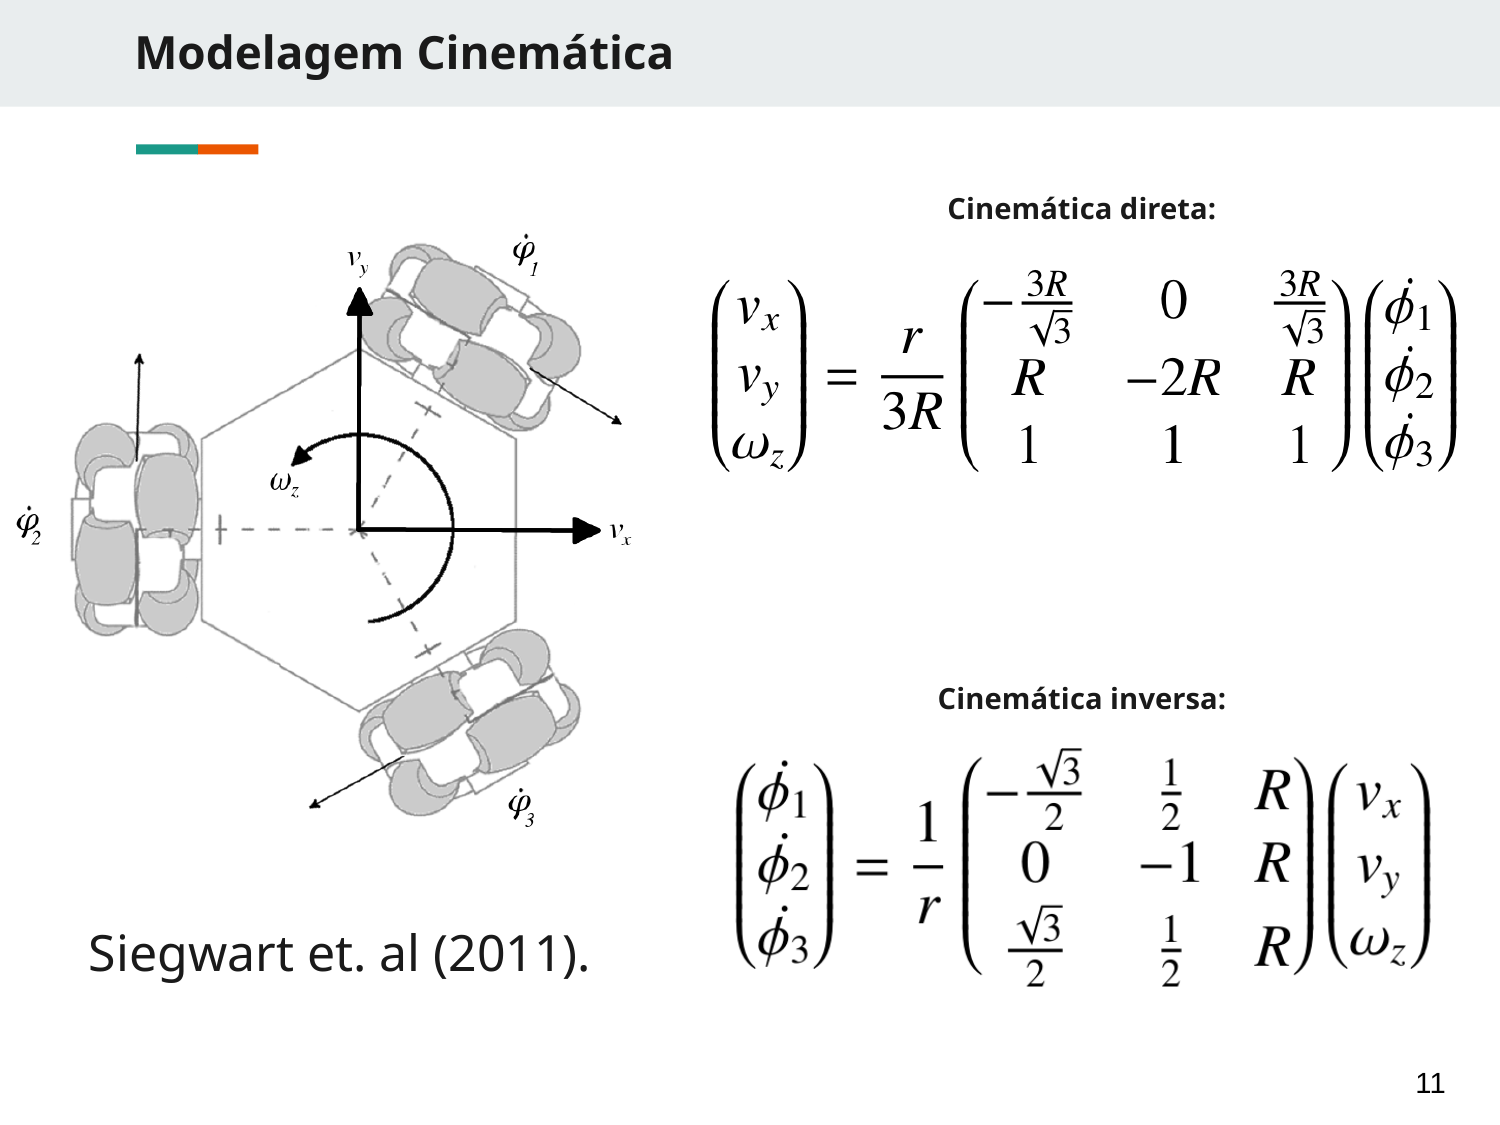

# Modelagem Cinemática
Cinemática direta:
Cinemática inversa:
Siegwart et. al (2011).
11